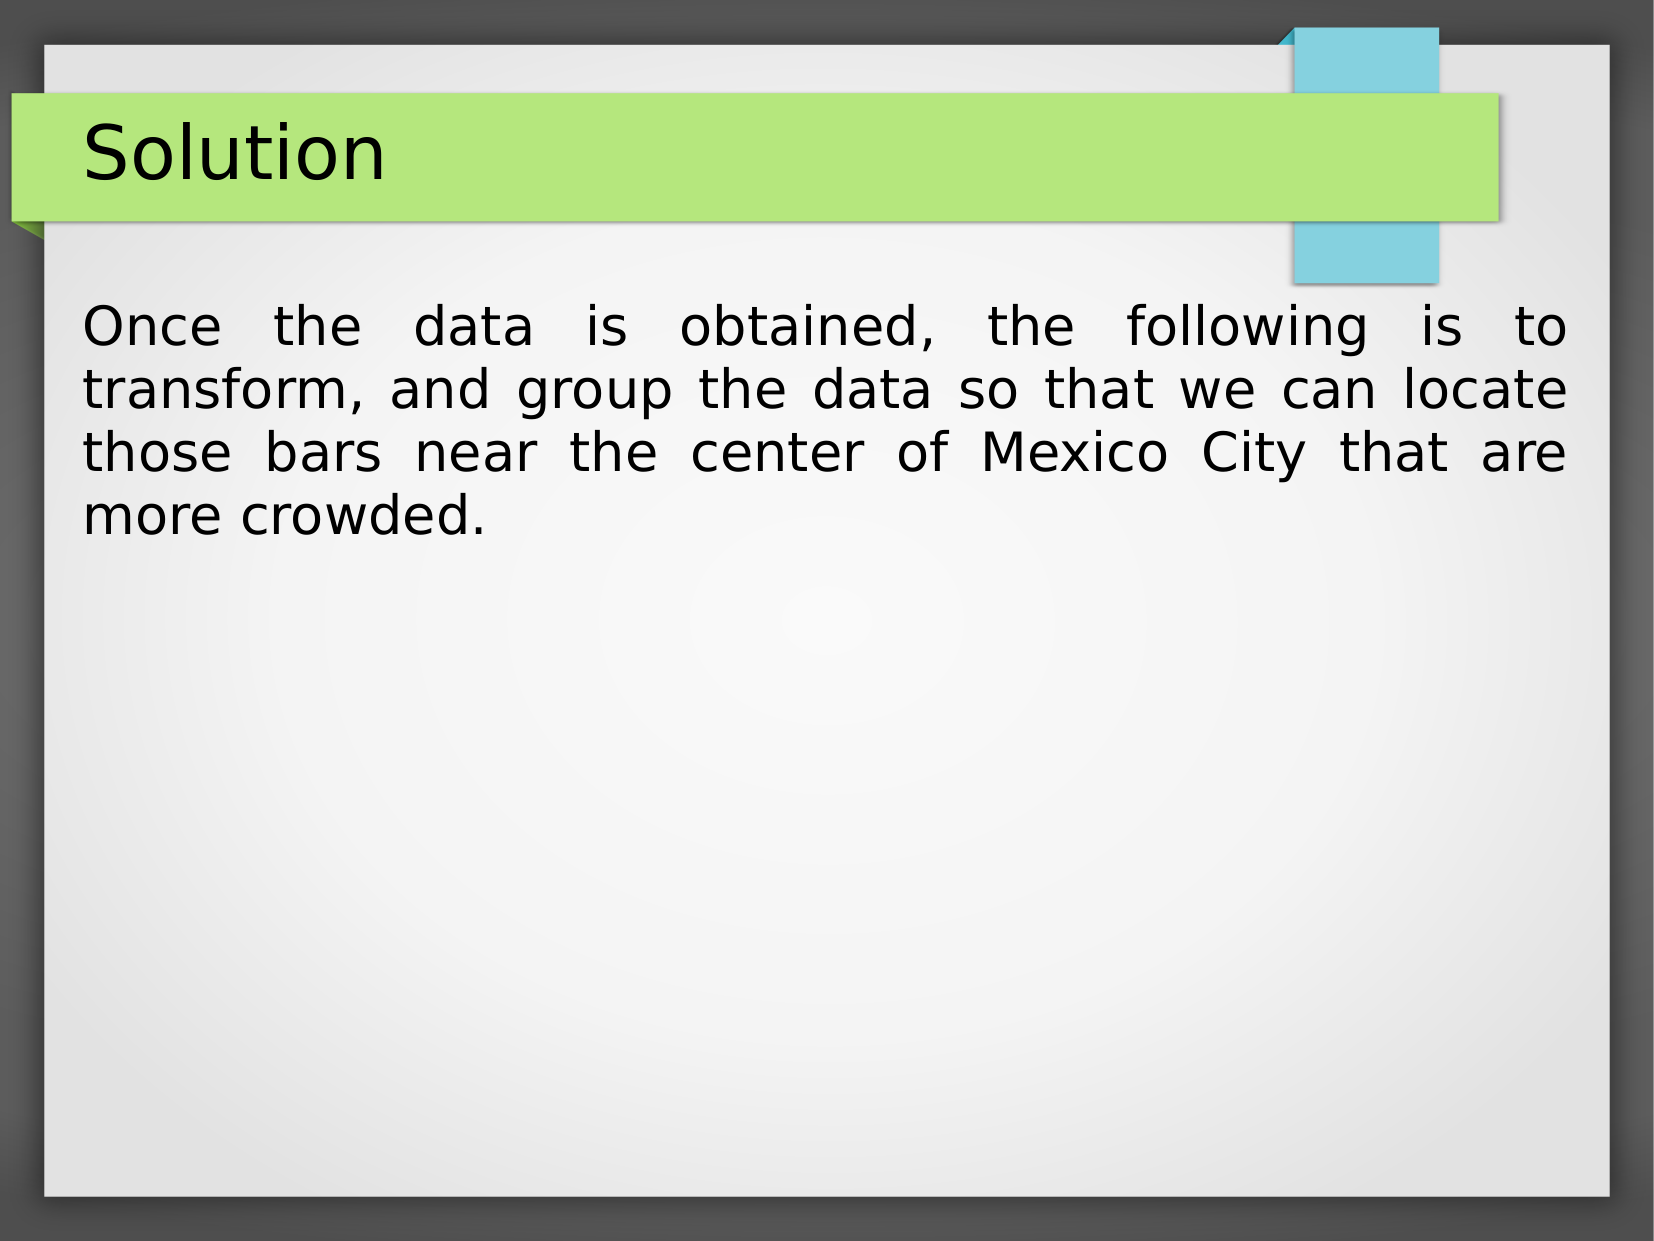

# Solution
Once the data is obtained, the following is to transform, and group the data so that we can locate those bars near the center of Mexico City that are more crowded.